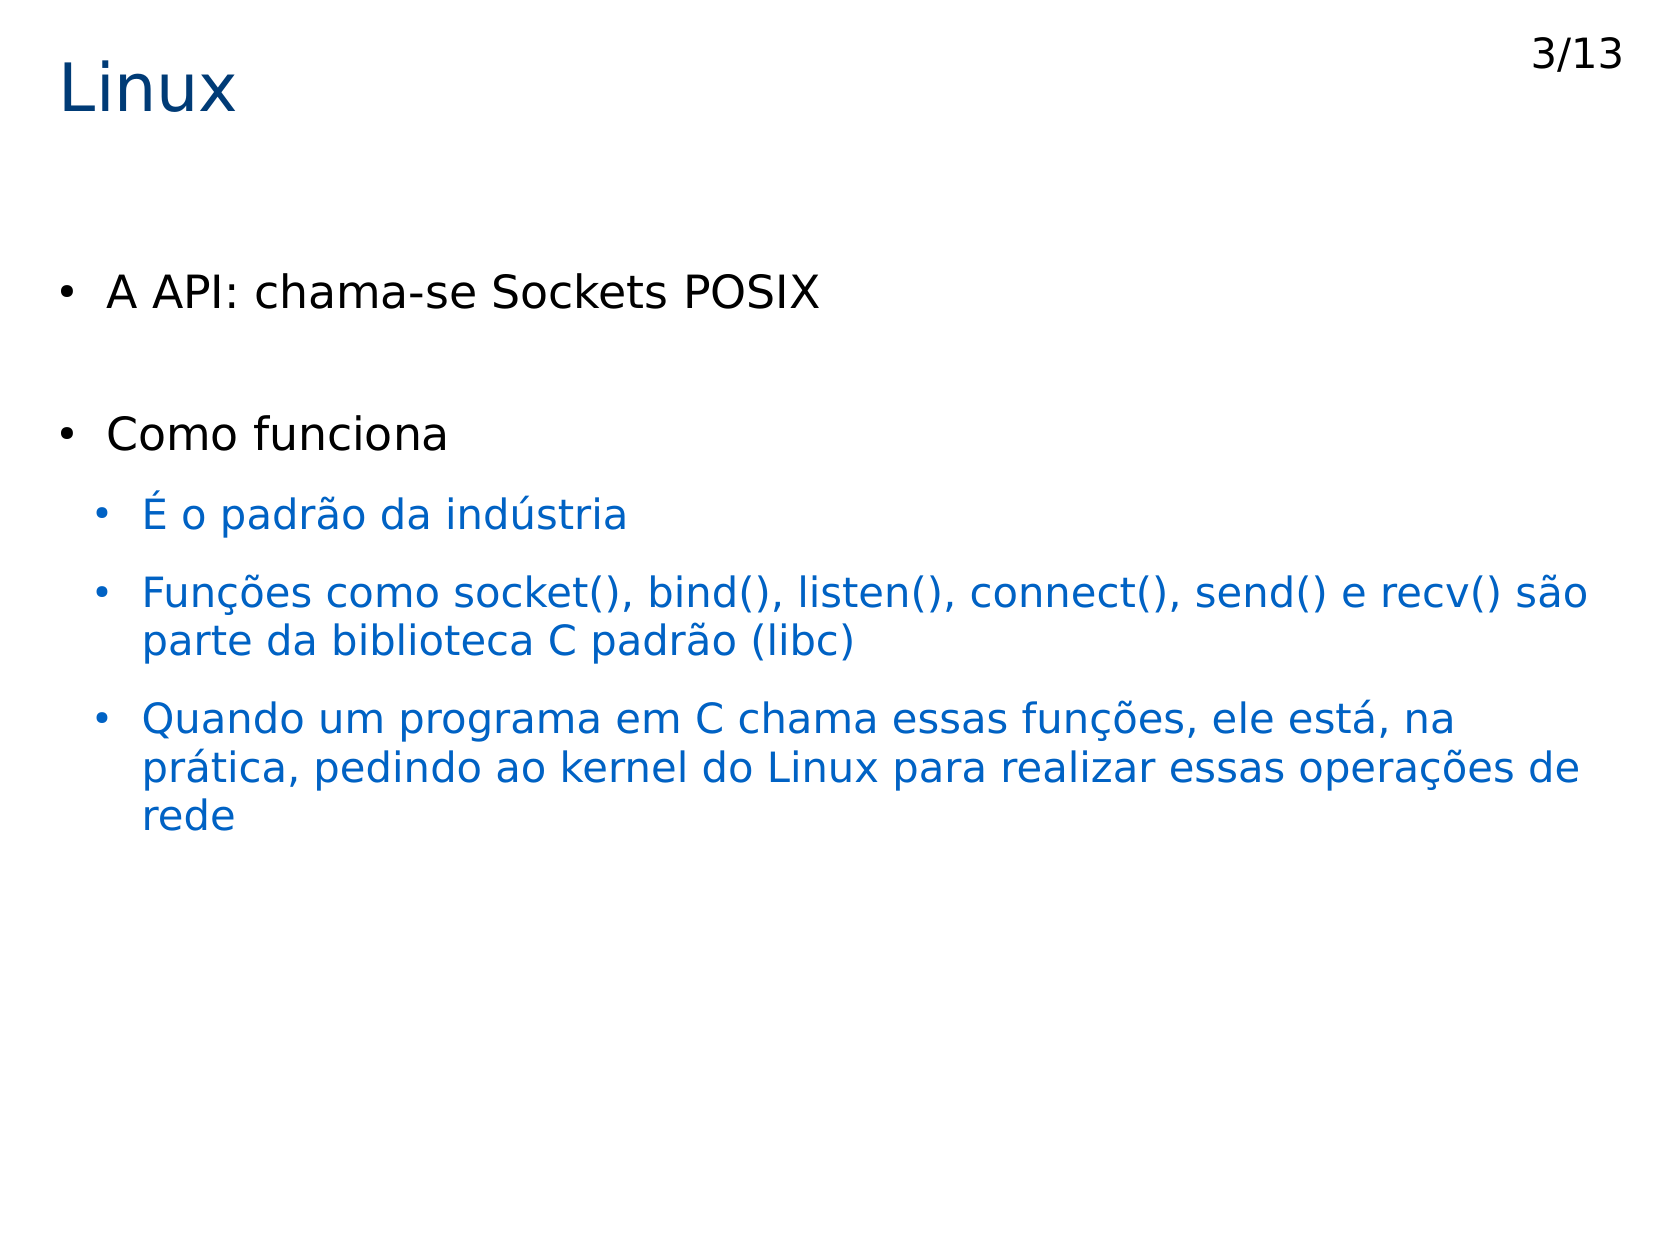

# Linux
3
A API: chama-se Sockets POSIX
Como funciona
É o padrão da indústria
Funções como socket(), bind(), listen(), connect(), send() e recv() são parte da biblioteca C padrão (libc)
Quando um programa em C chama essas funções, ele está, na prática, pedindo ao kernel do Linux para realizar essas operações de rede